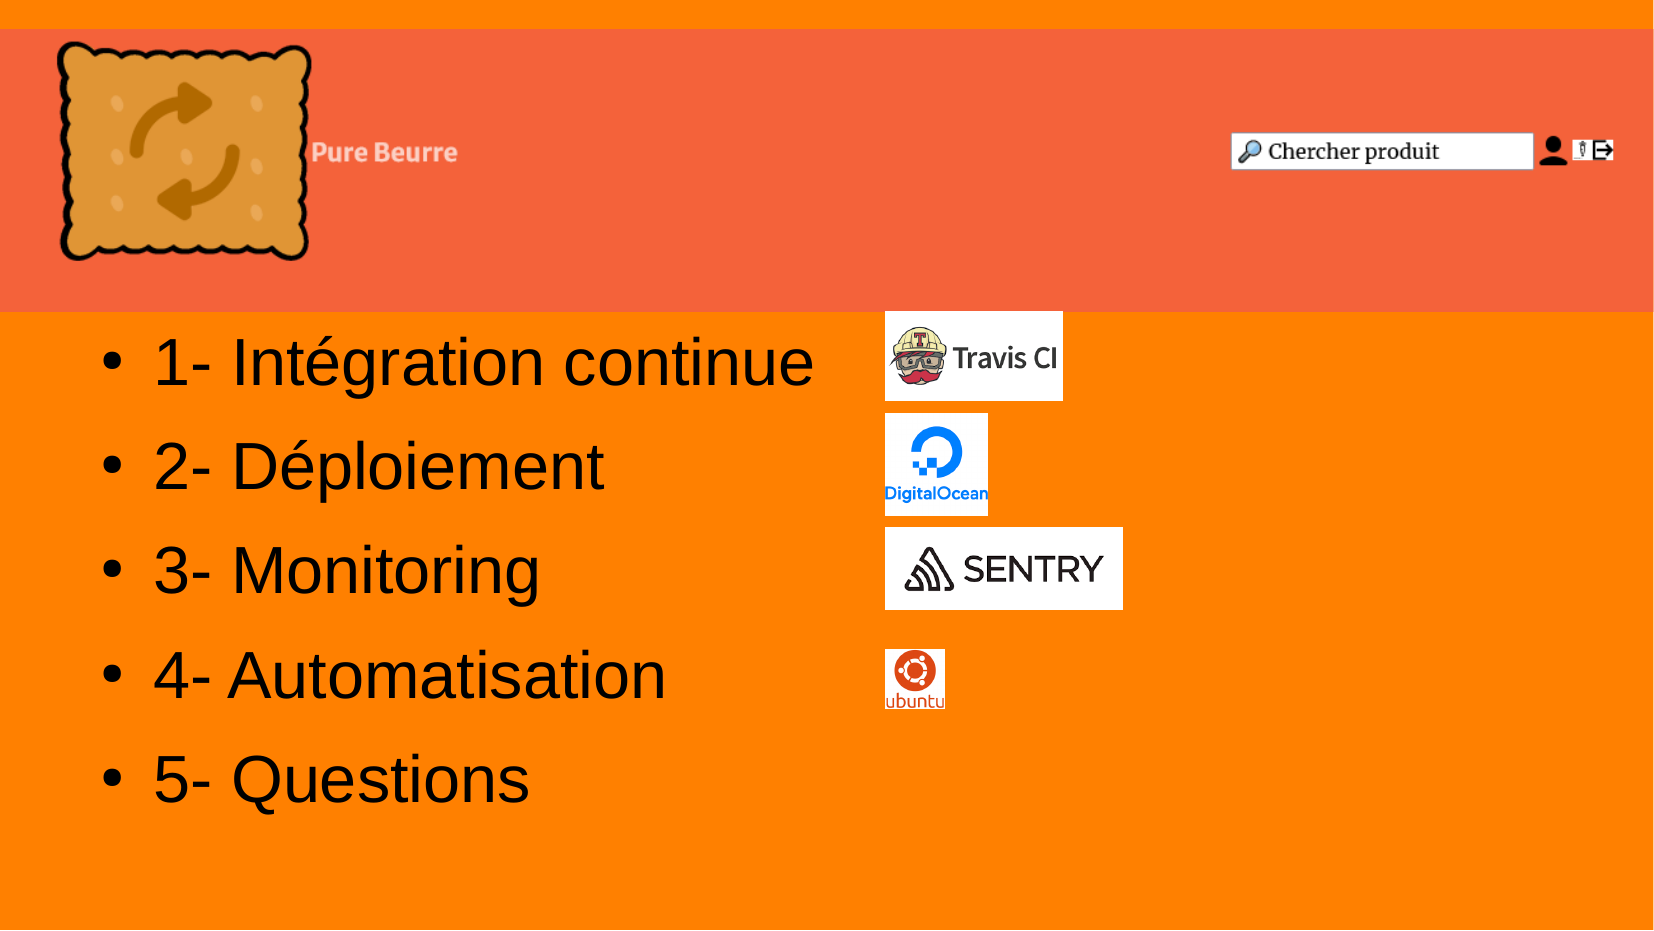

# Sommaire
1- Intégration continue
2- Déploiement
3- Monitoring
4- Automatisation
5- Questions